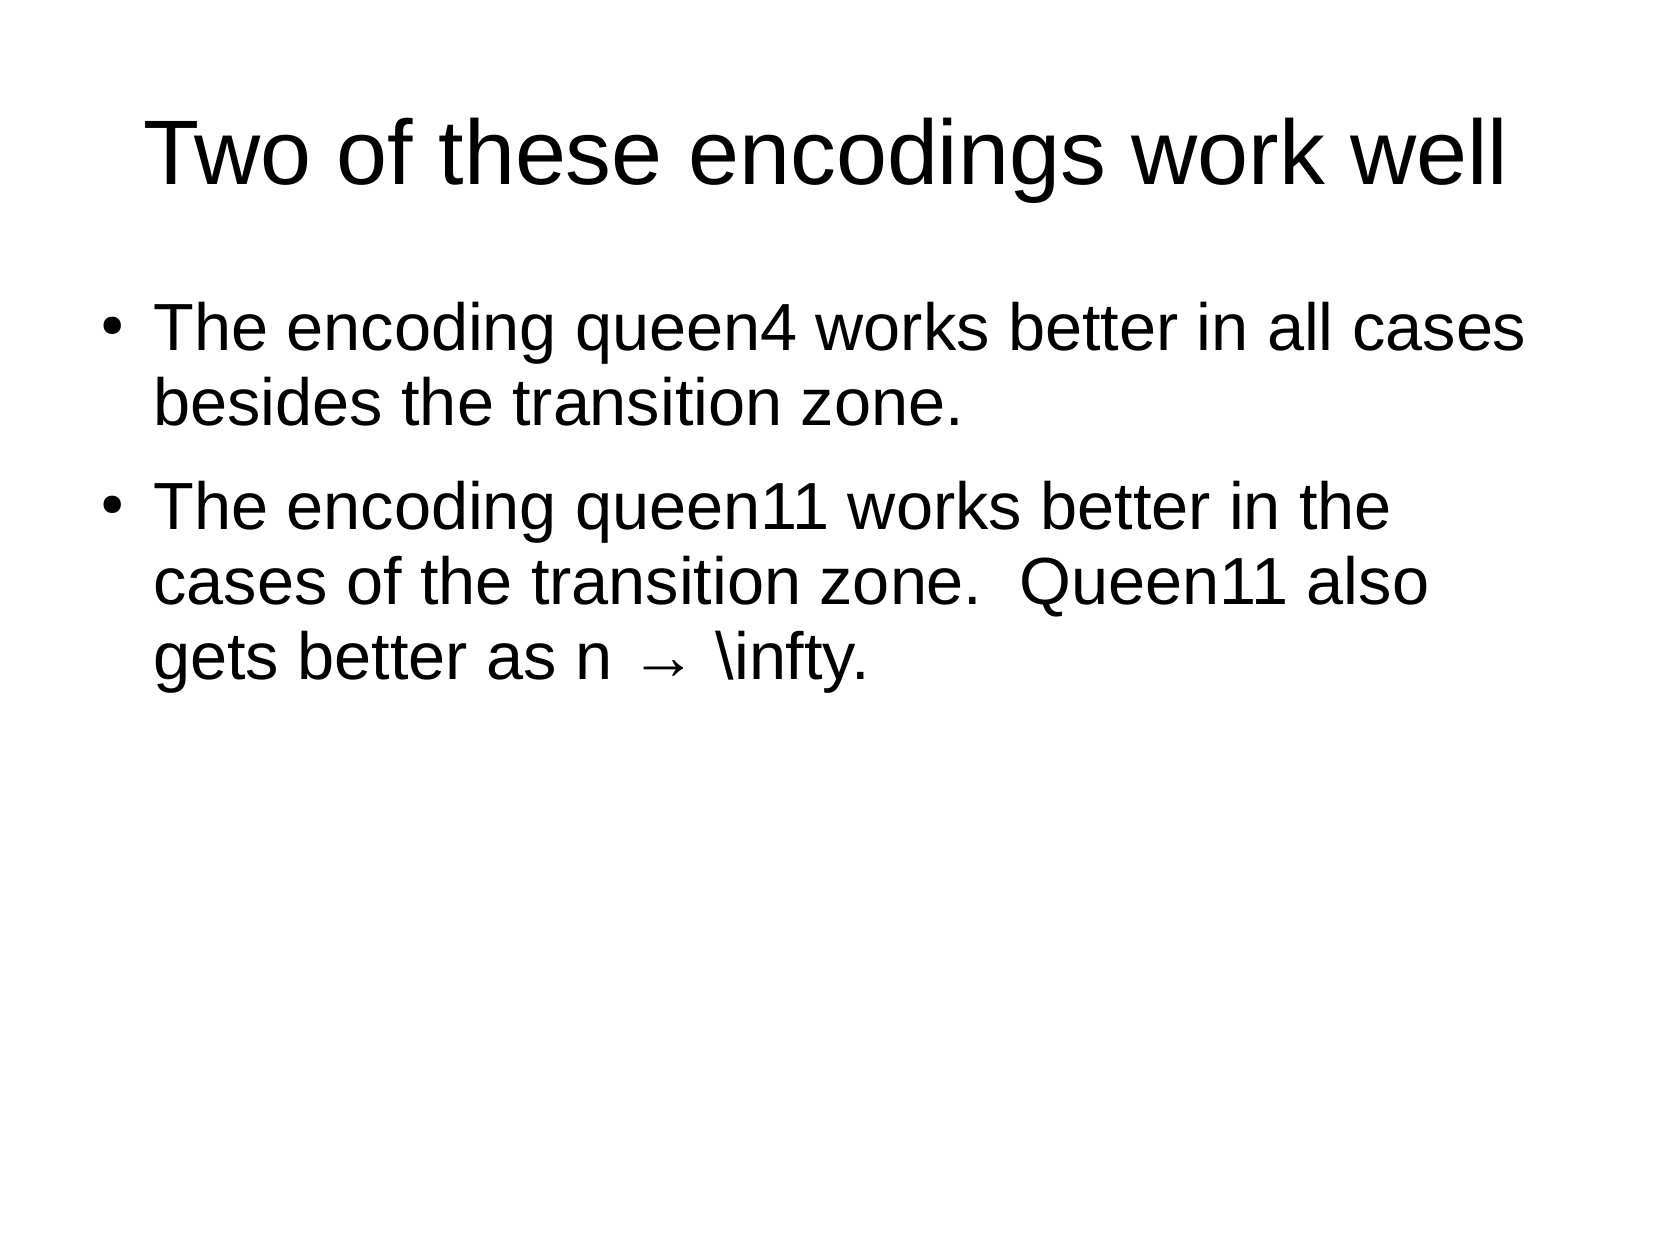

# Two of these encodings work well
The encoding queen4 works better in all cases besides the transition zone.
The encoding queen11 works better in the cases of the transition zone. Queen11 also gets better as n → \infty.